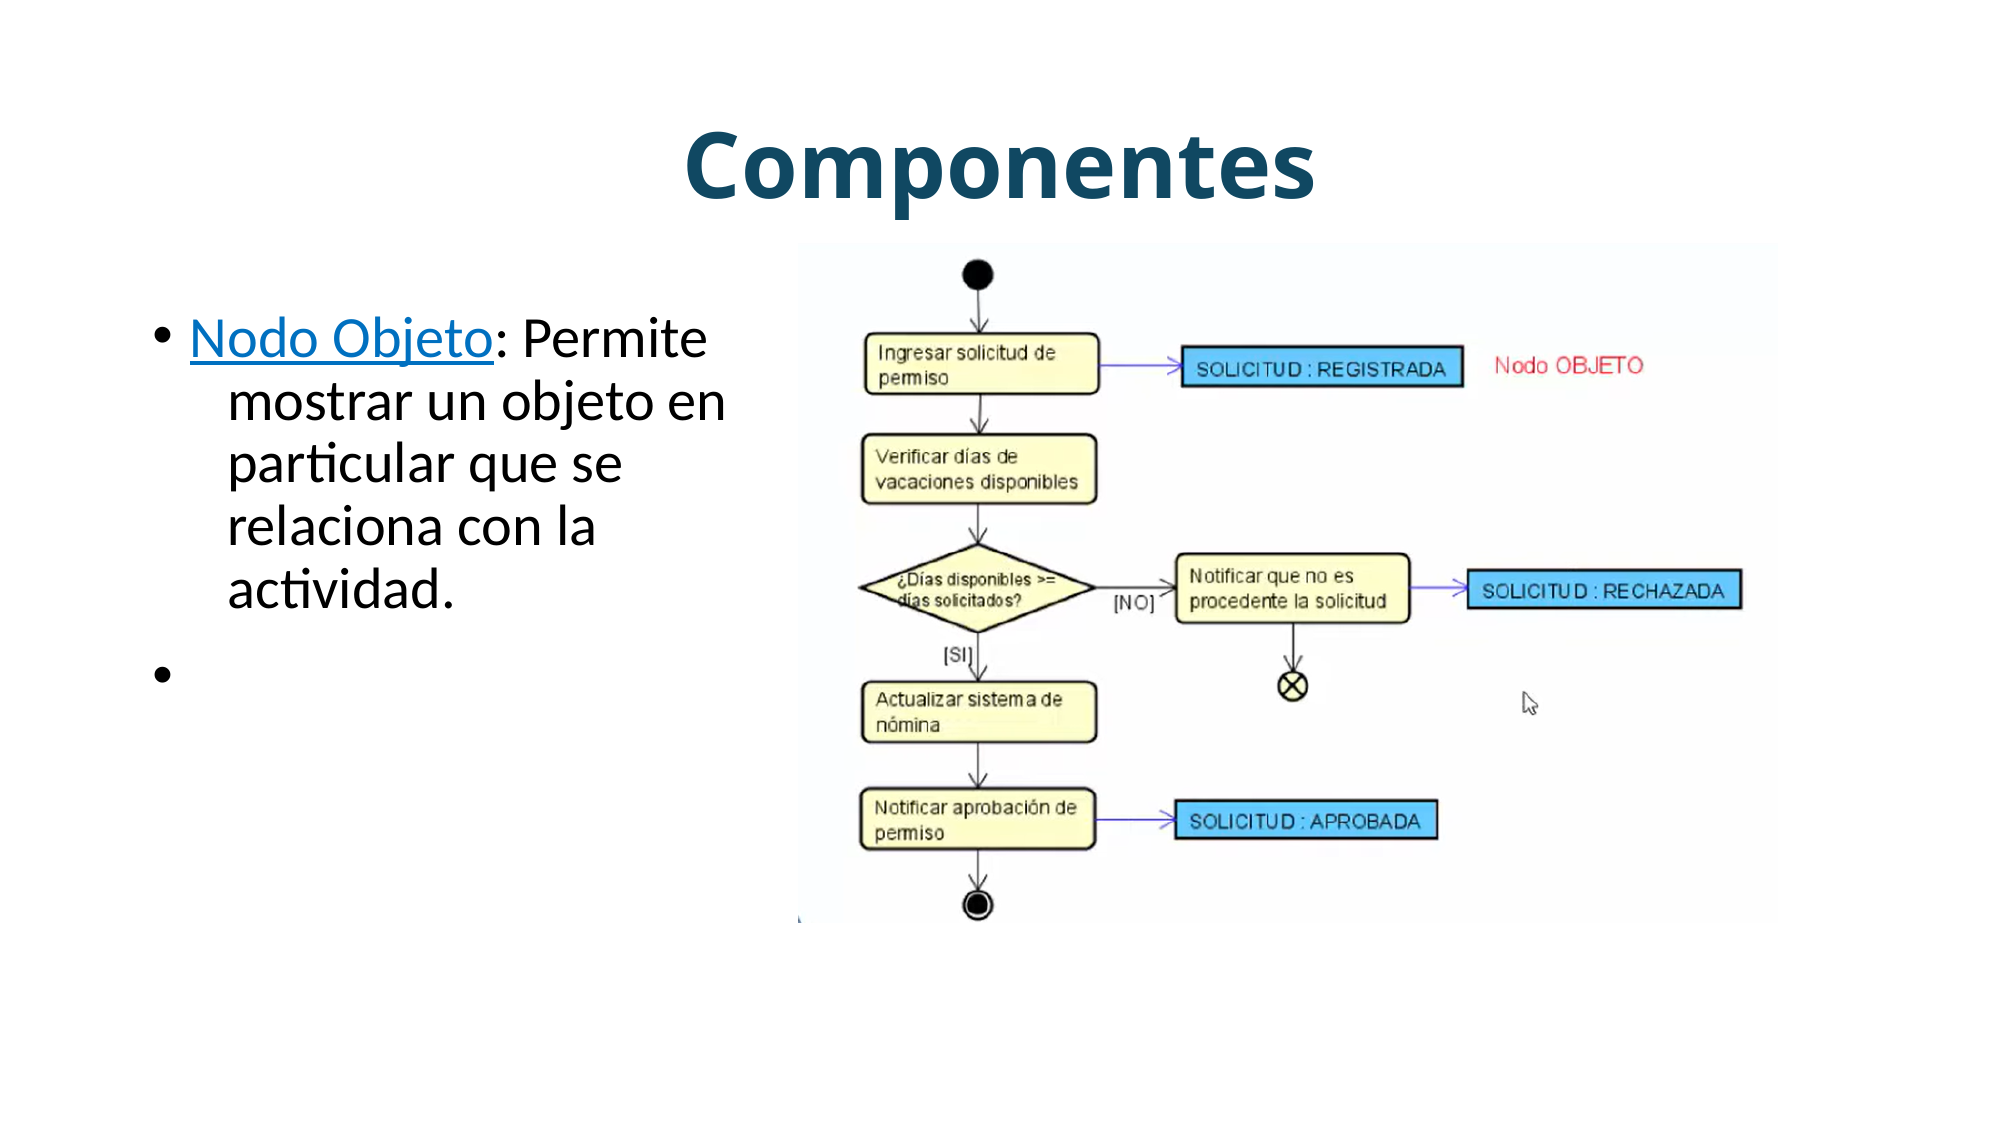

# Componentes
Nodo Objeto: Permite mostrar un objeto en particular que se relaciona con la actividad.